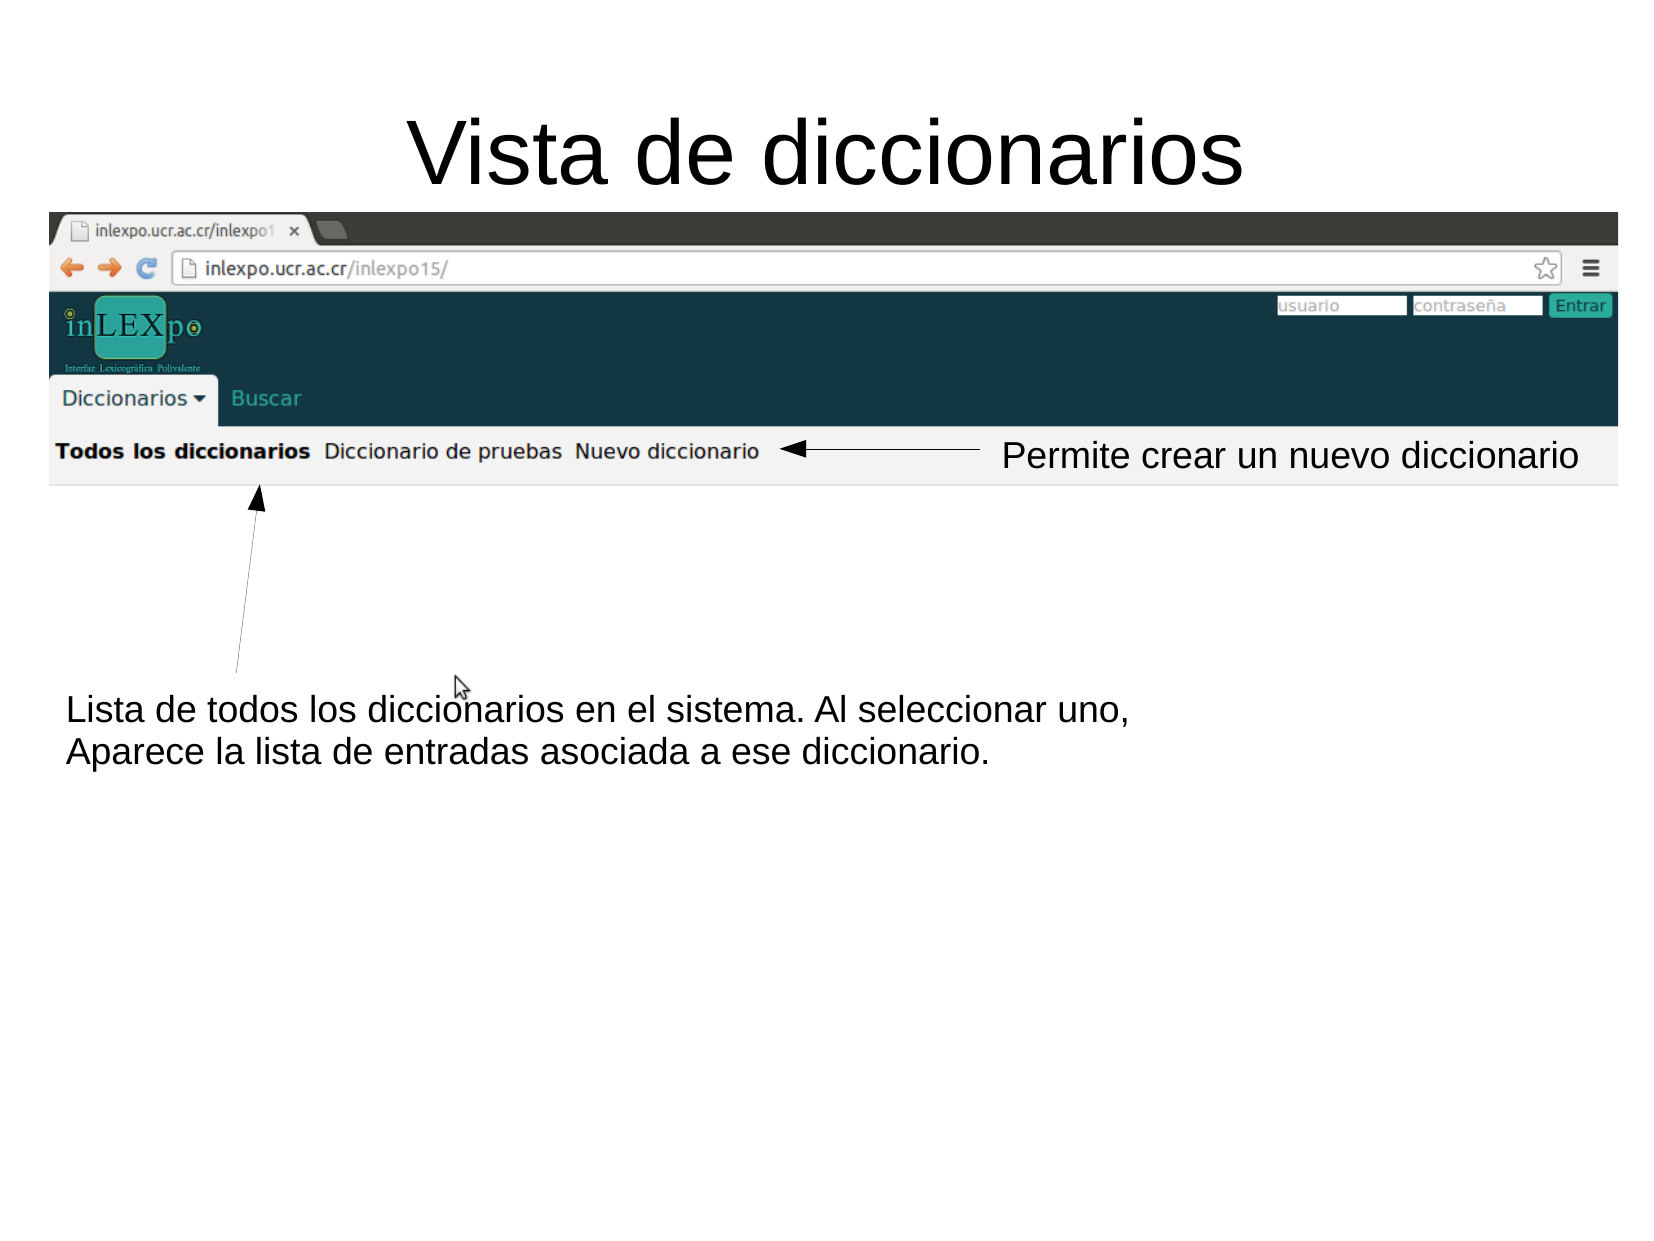

# Vista de diccionarios
Permite crear un nuevo diccionario
Lista de todos los diccionarios en el sistema. Al seleccionar uno,
Aparece la lista de entradas asociada a ese diccionario.